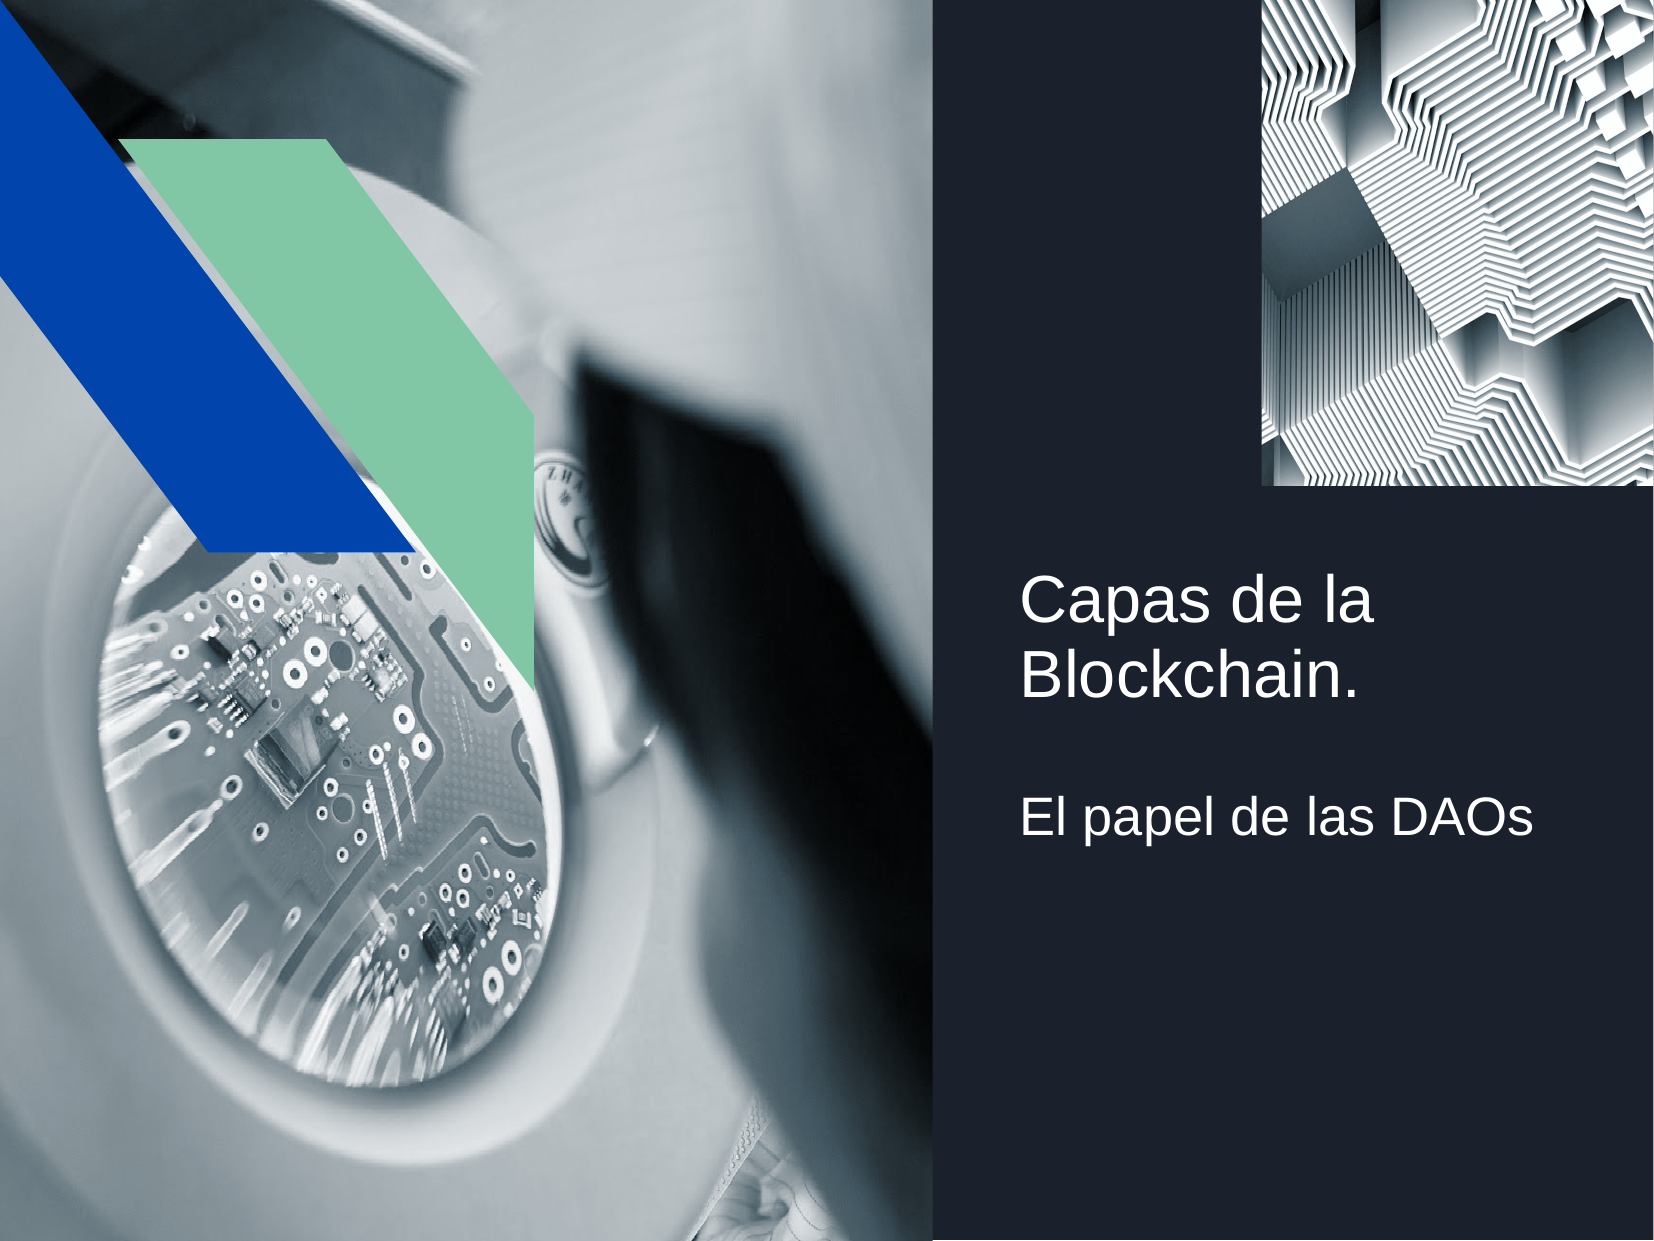

Capas de la Blockchain.
El papel de las DAOs